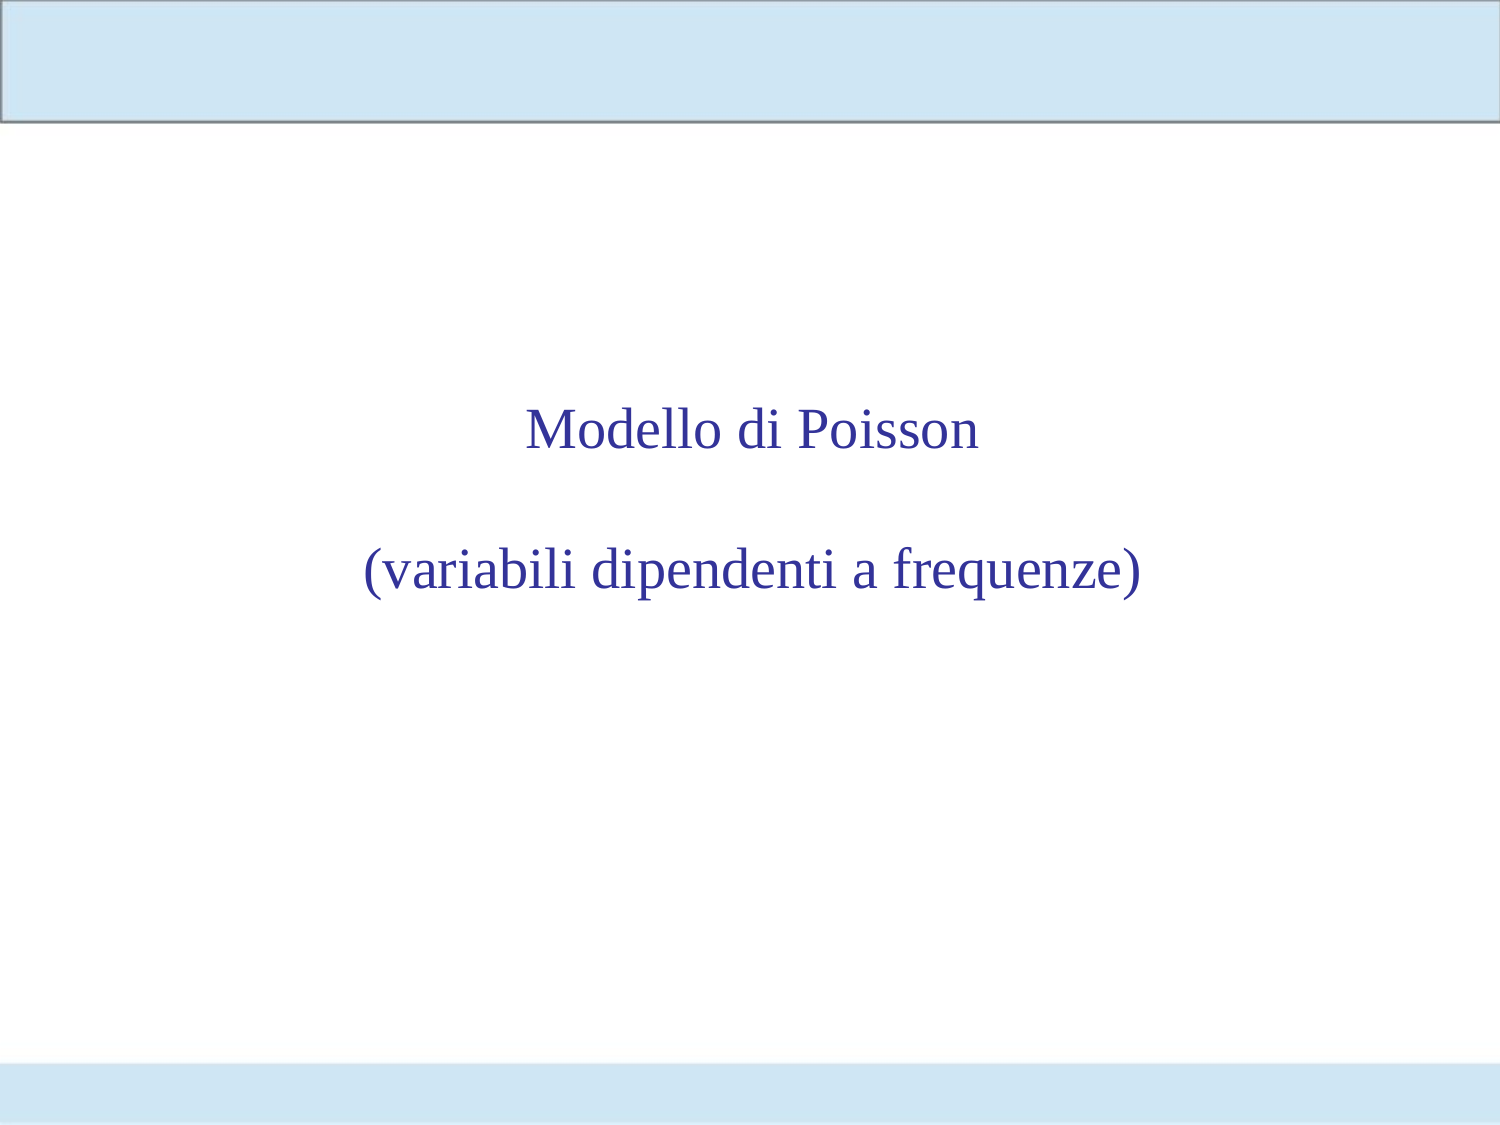

#
Modello di Poisson
(variabili dipendenti a frequenze)